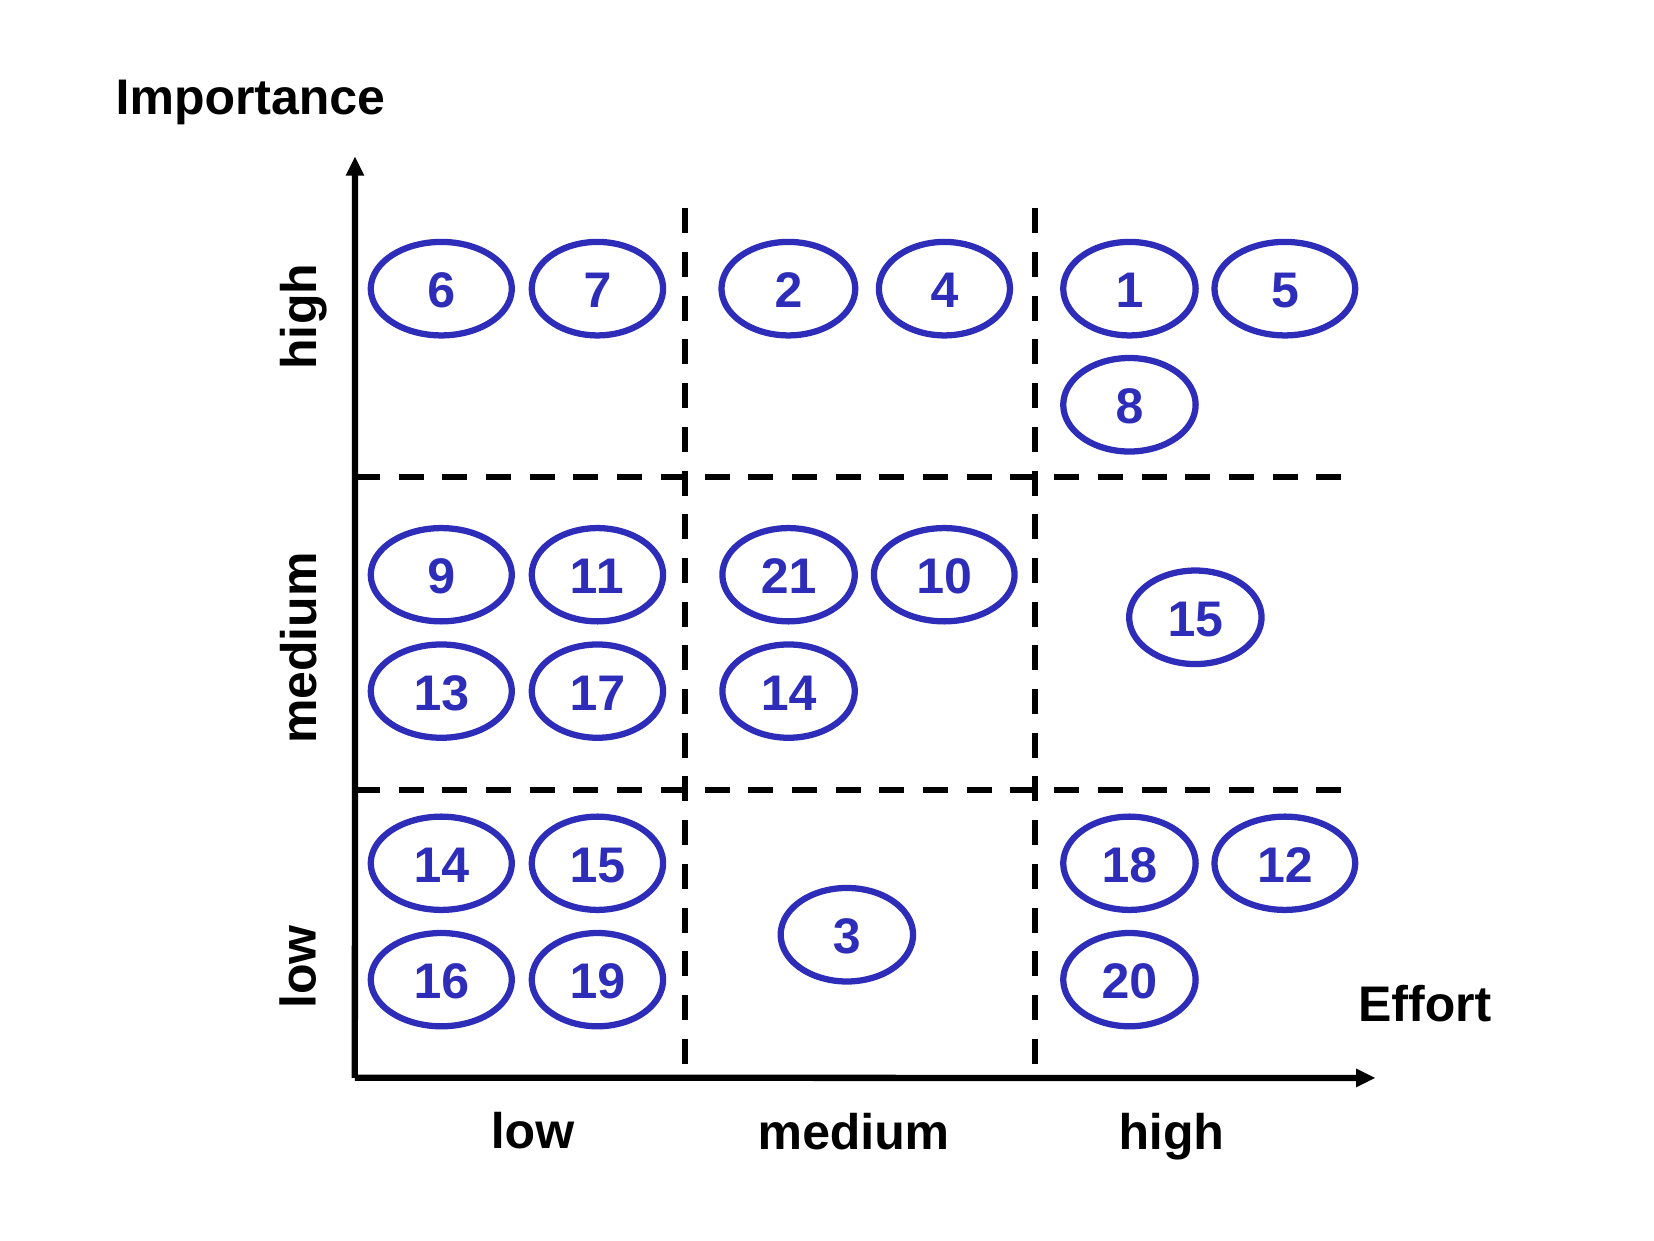

Importance
6
7
2
4
1
5
high
8
9
11
21
10
15
medium
13
17
14
14
15
18
12
3
low
16
19
20
Effort
low
medium
high